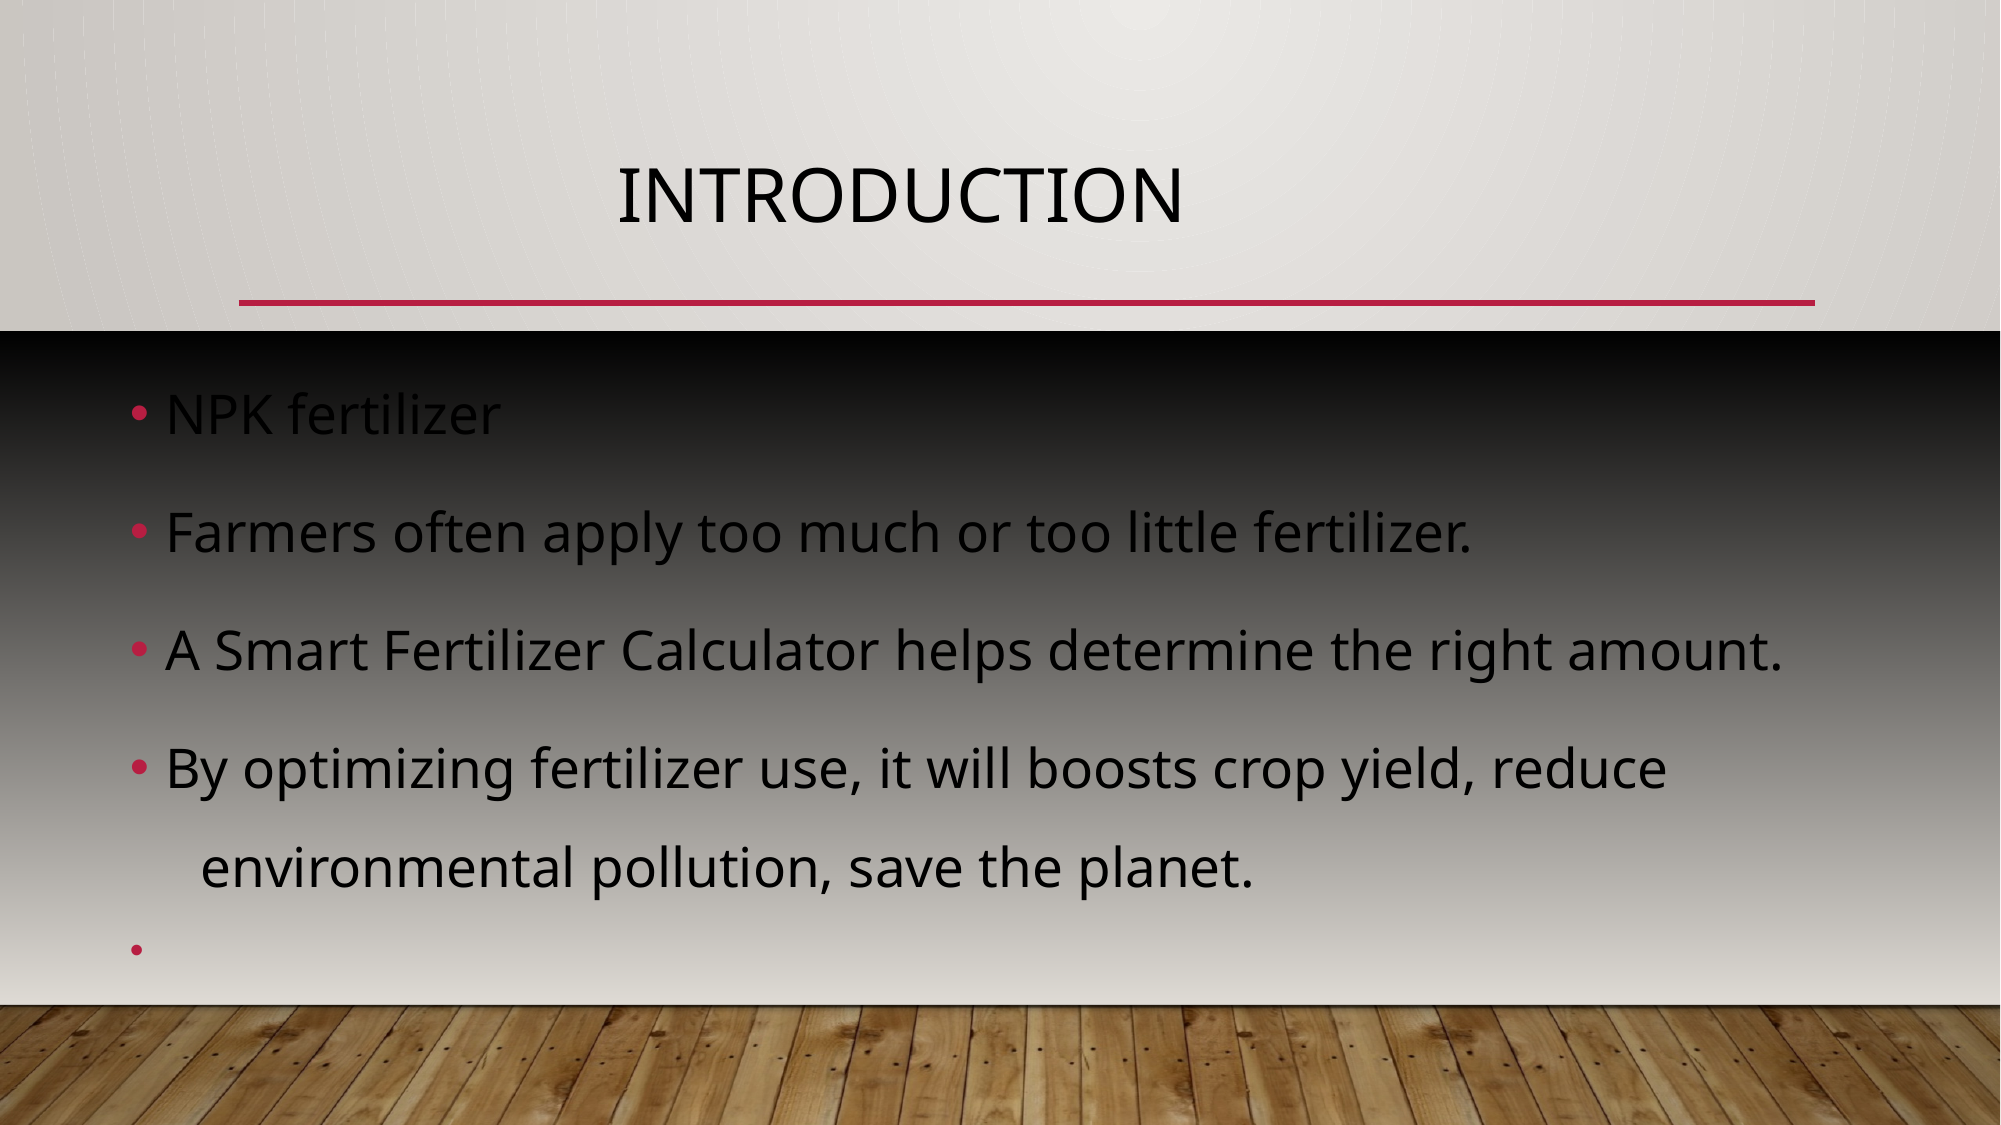

# introduction
NPK fertilizer
Farmers often apply too much or too little fertilizer.
A Smart Fertilizer Calculator helps determine the right amount.
By optimizing fertilizer use, it will boosts crop yield, reduce environmental pollution, save the planet.